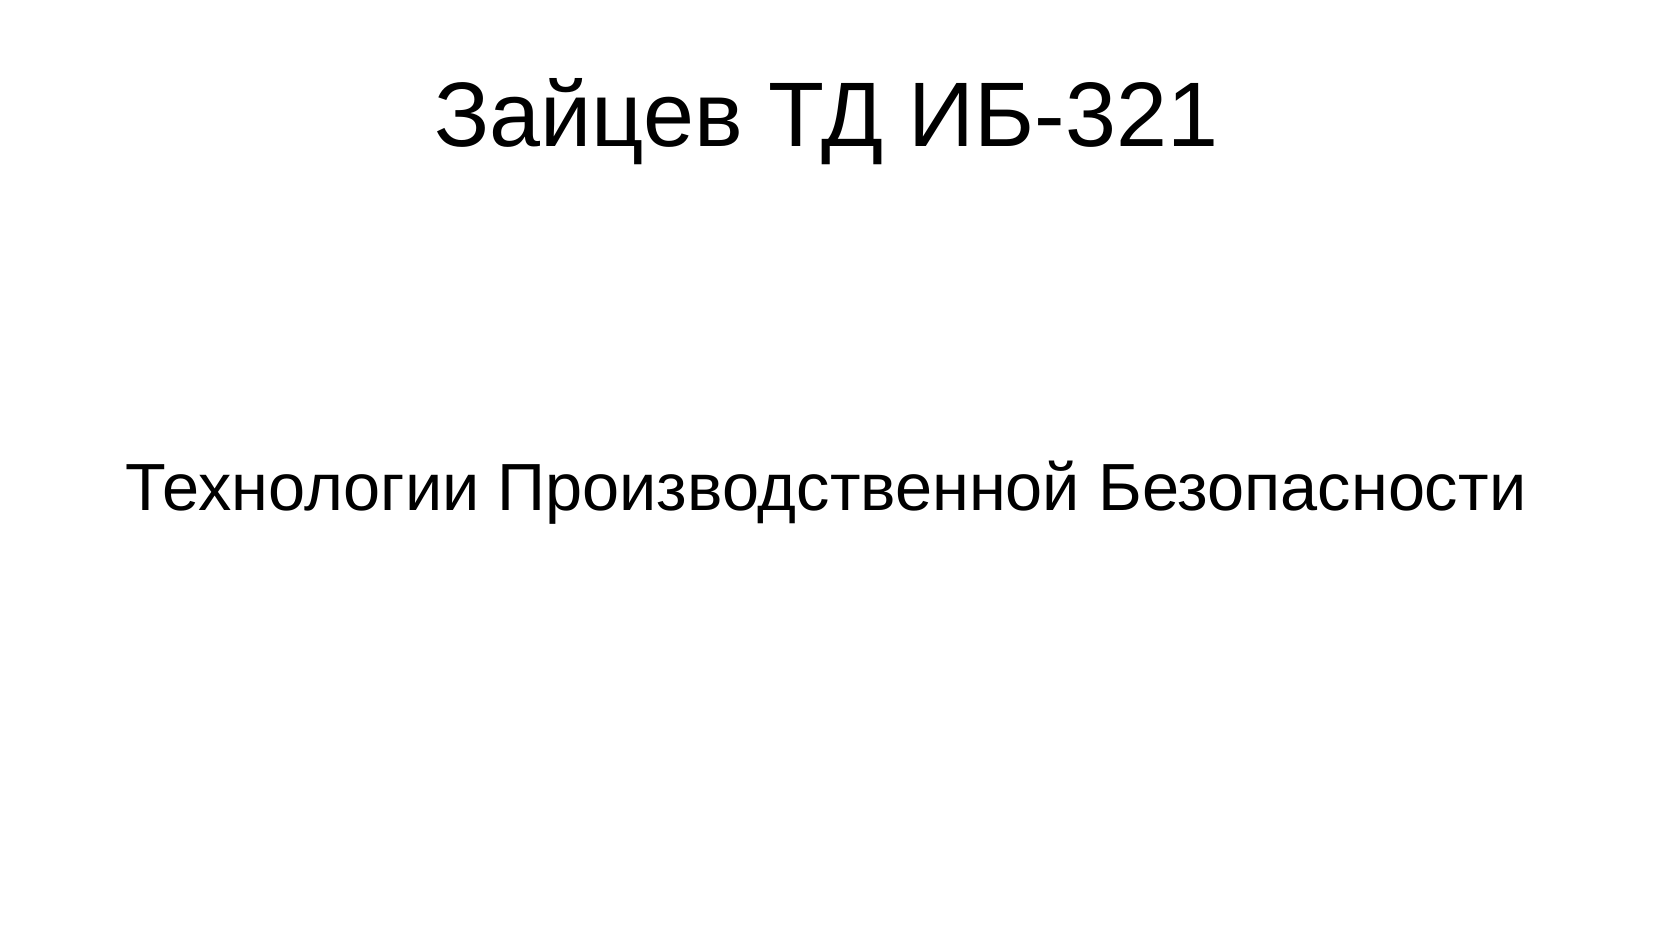

# Зайцев ТД ИБ-321
Технологии Производственной Безопасности